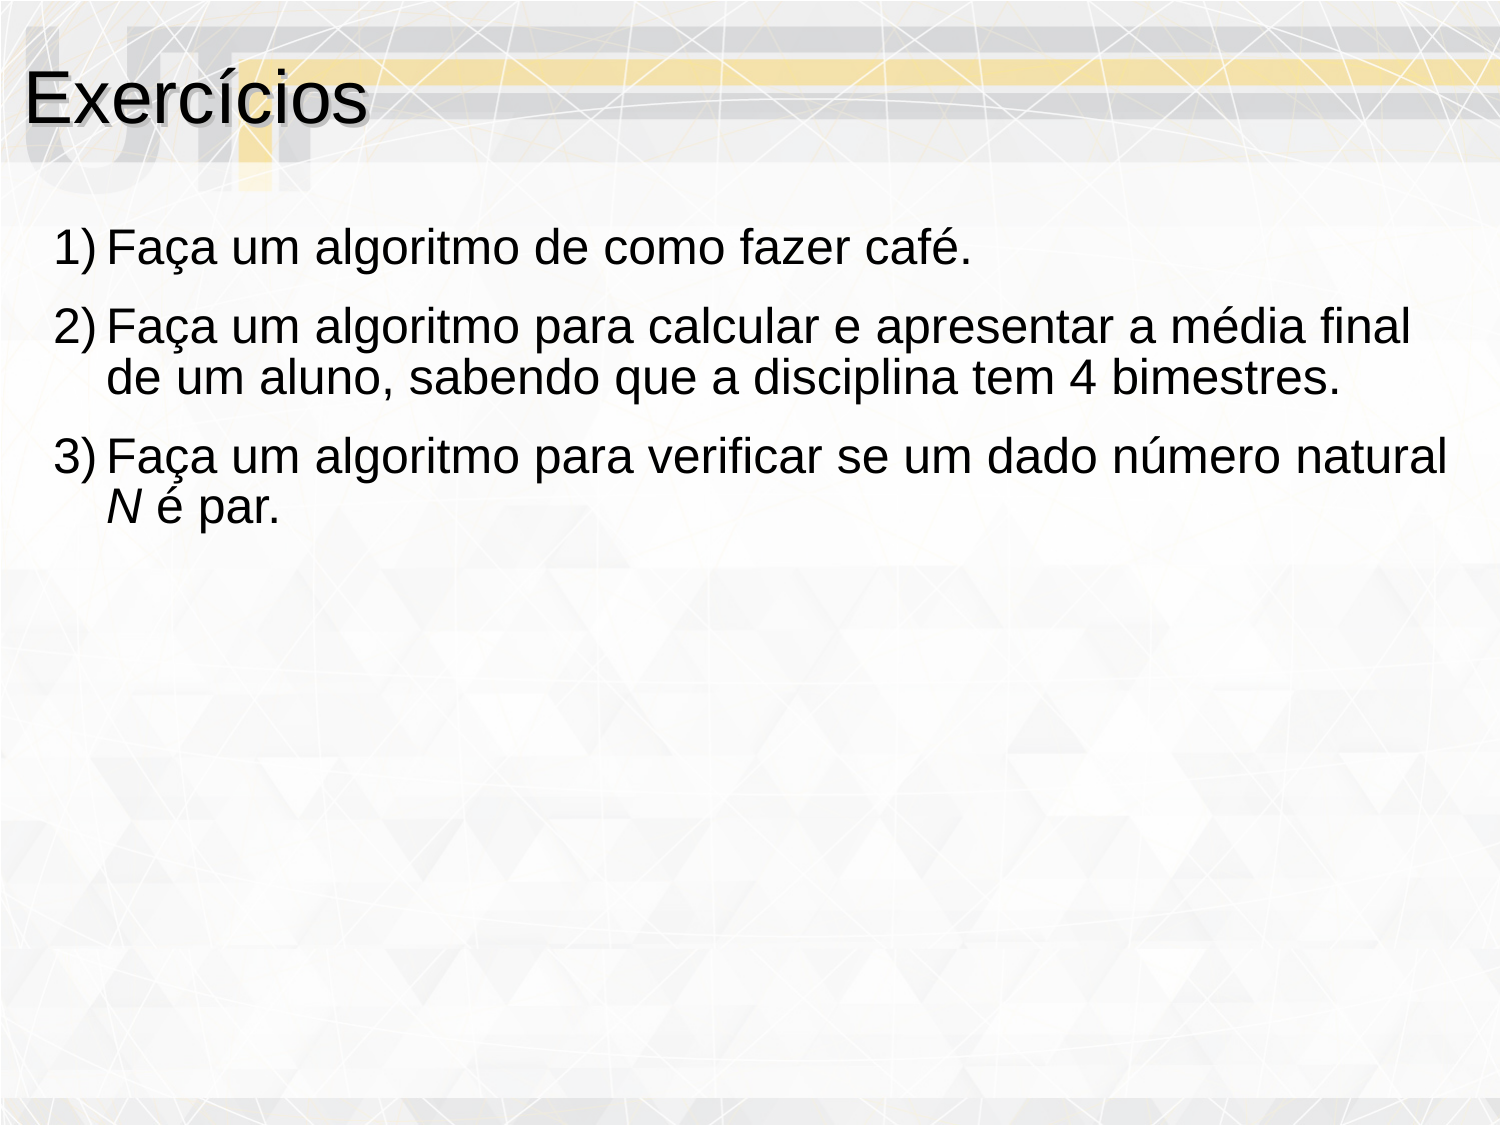

# Exercícios
Faça um algoritmo de como fazer café.
Faça um algoritmo para calcular e apresentar a média final de um aluno, sabendo que a disciplina tem 4 bimestres.
Faça um algoritmo para verificar se um dado número natural N é par.